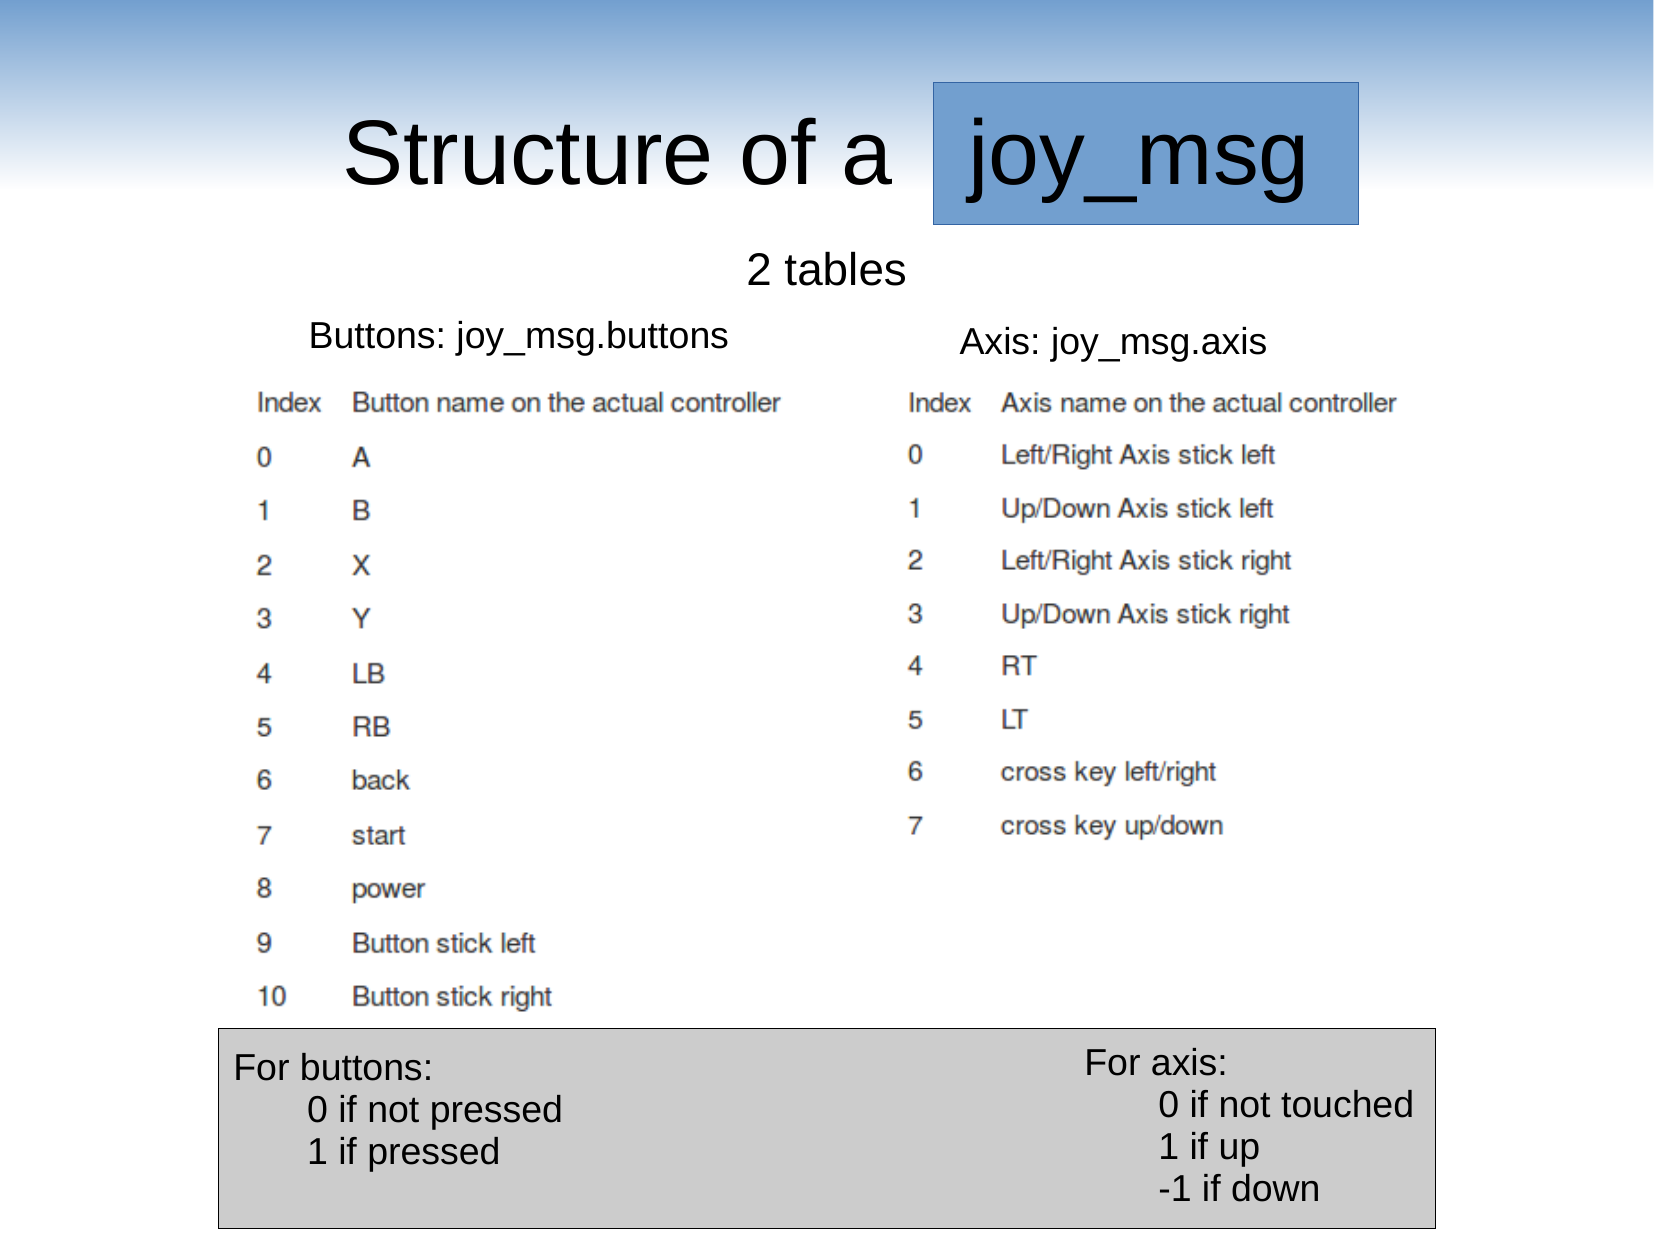

# Structure of a joy_msg
2 tables
Buttons: joy_msg.buttons
Axis: joy_msg.axis
For axis:
	0 if not touched
	1 if up
	-1 if down
For buttons:
	0 if not pressed
	1 if pressed